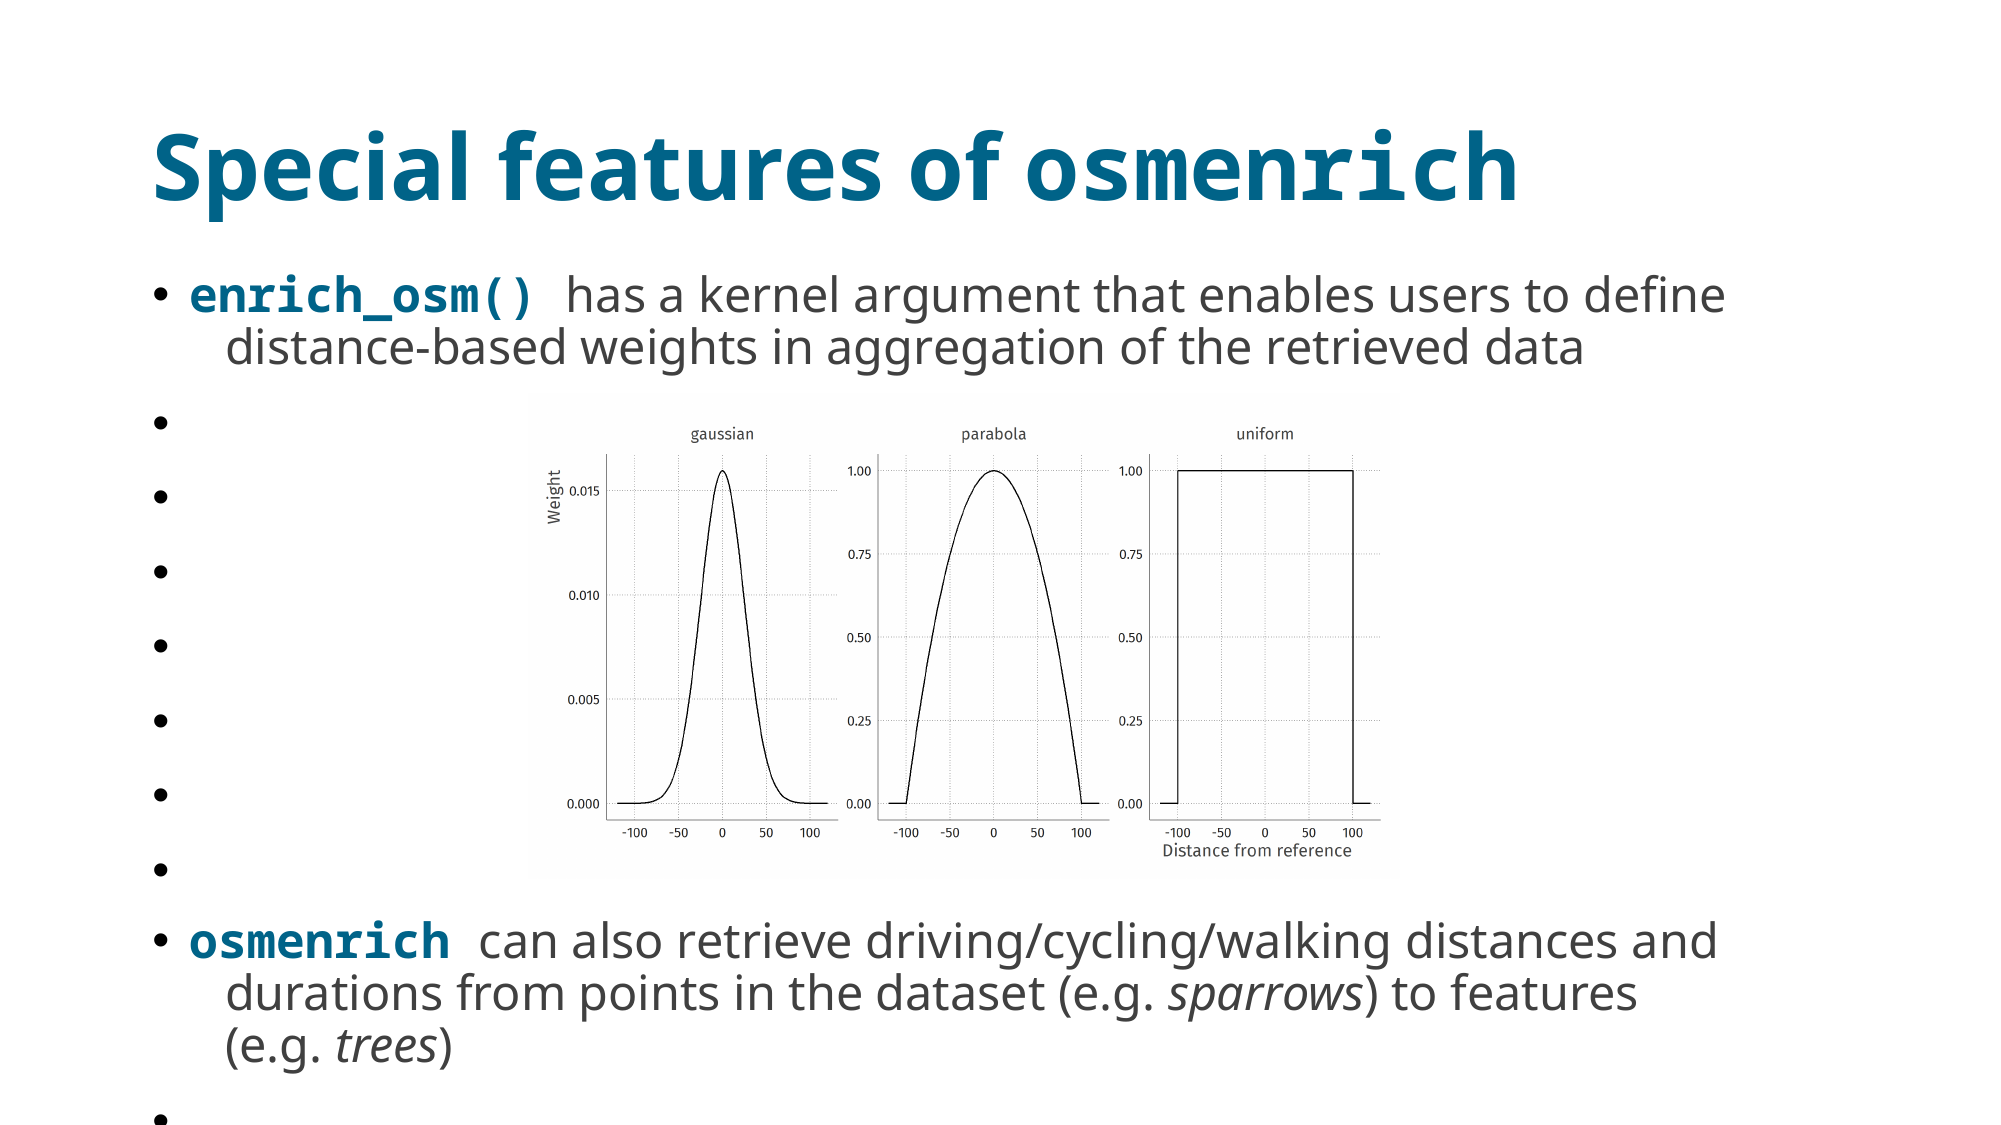

# Special features of osmenrich
enrich_osm() has a kernel argument that enables users to define distance-based weights in aggregation of the retrieved data
osmenrich can also retrieve driving/cycling/walking distances and durations from points in the dataset (e.g. sparrows) to features (e.g. trees)